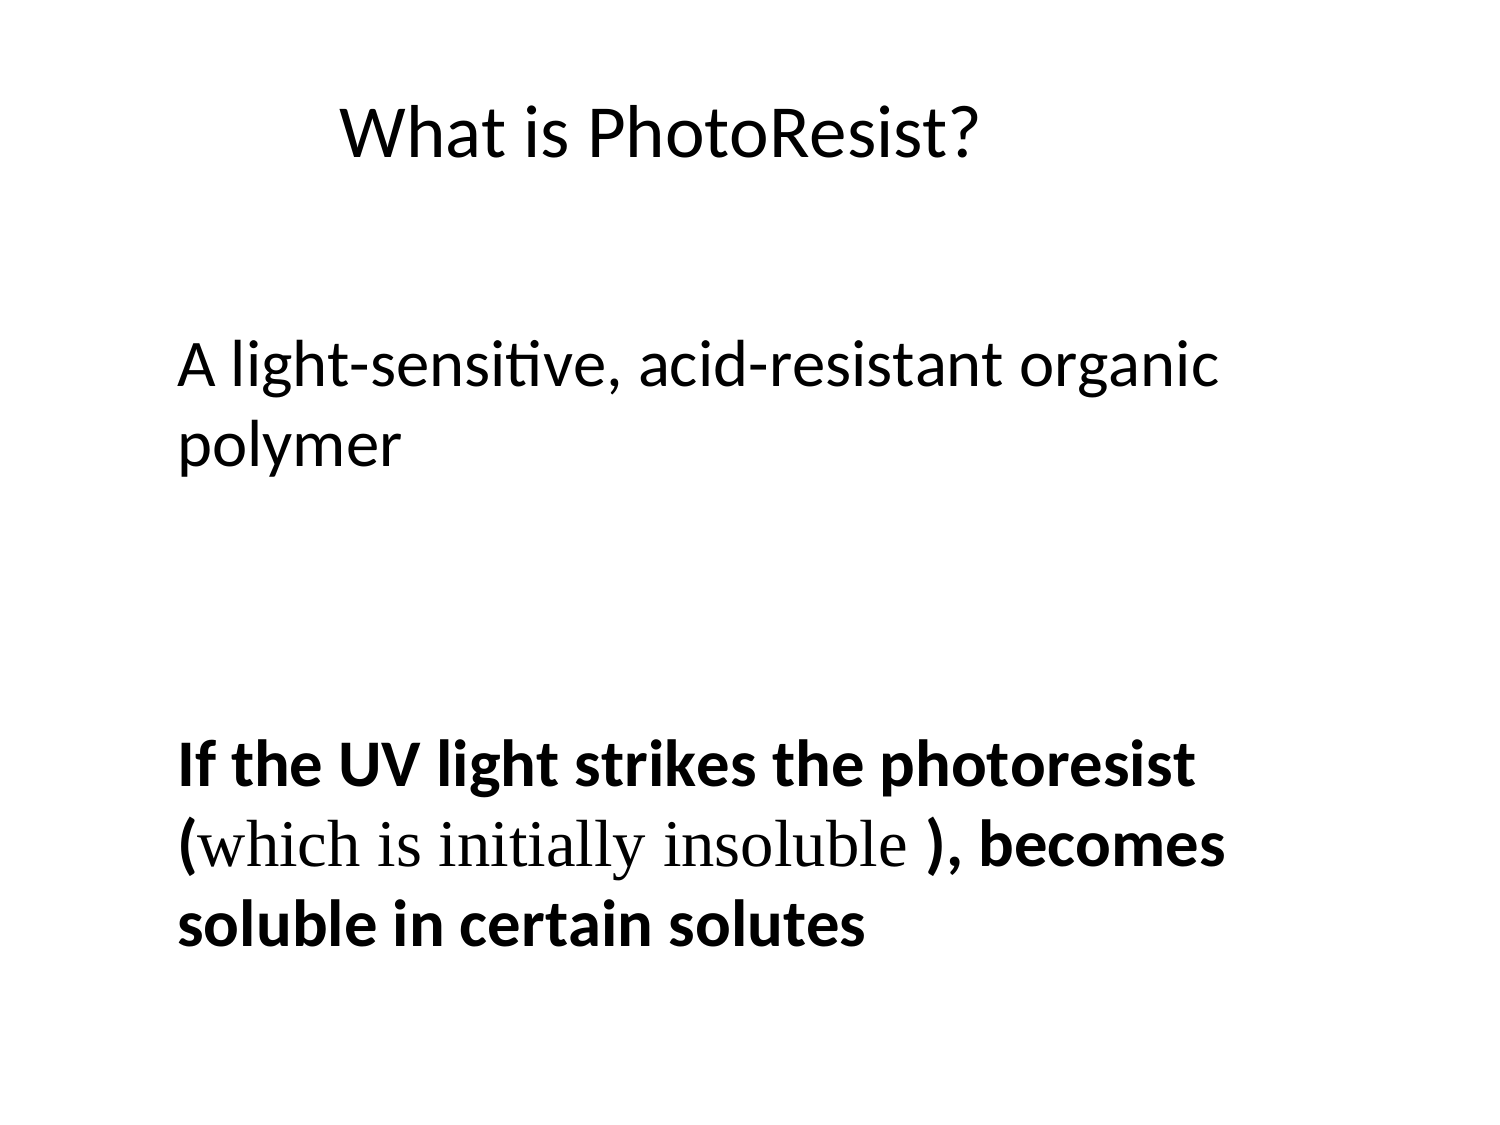

What is PhotoResist?
A light-sensitive, acid-resistant organic polymer
If the UV light strikes the photoresist (which is initially insoluble ), becomes soluble in certain solutes